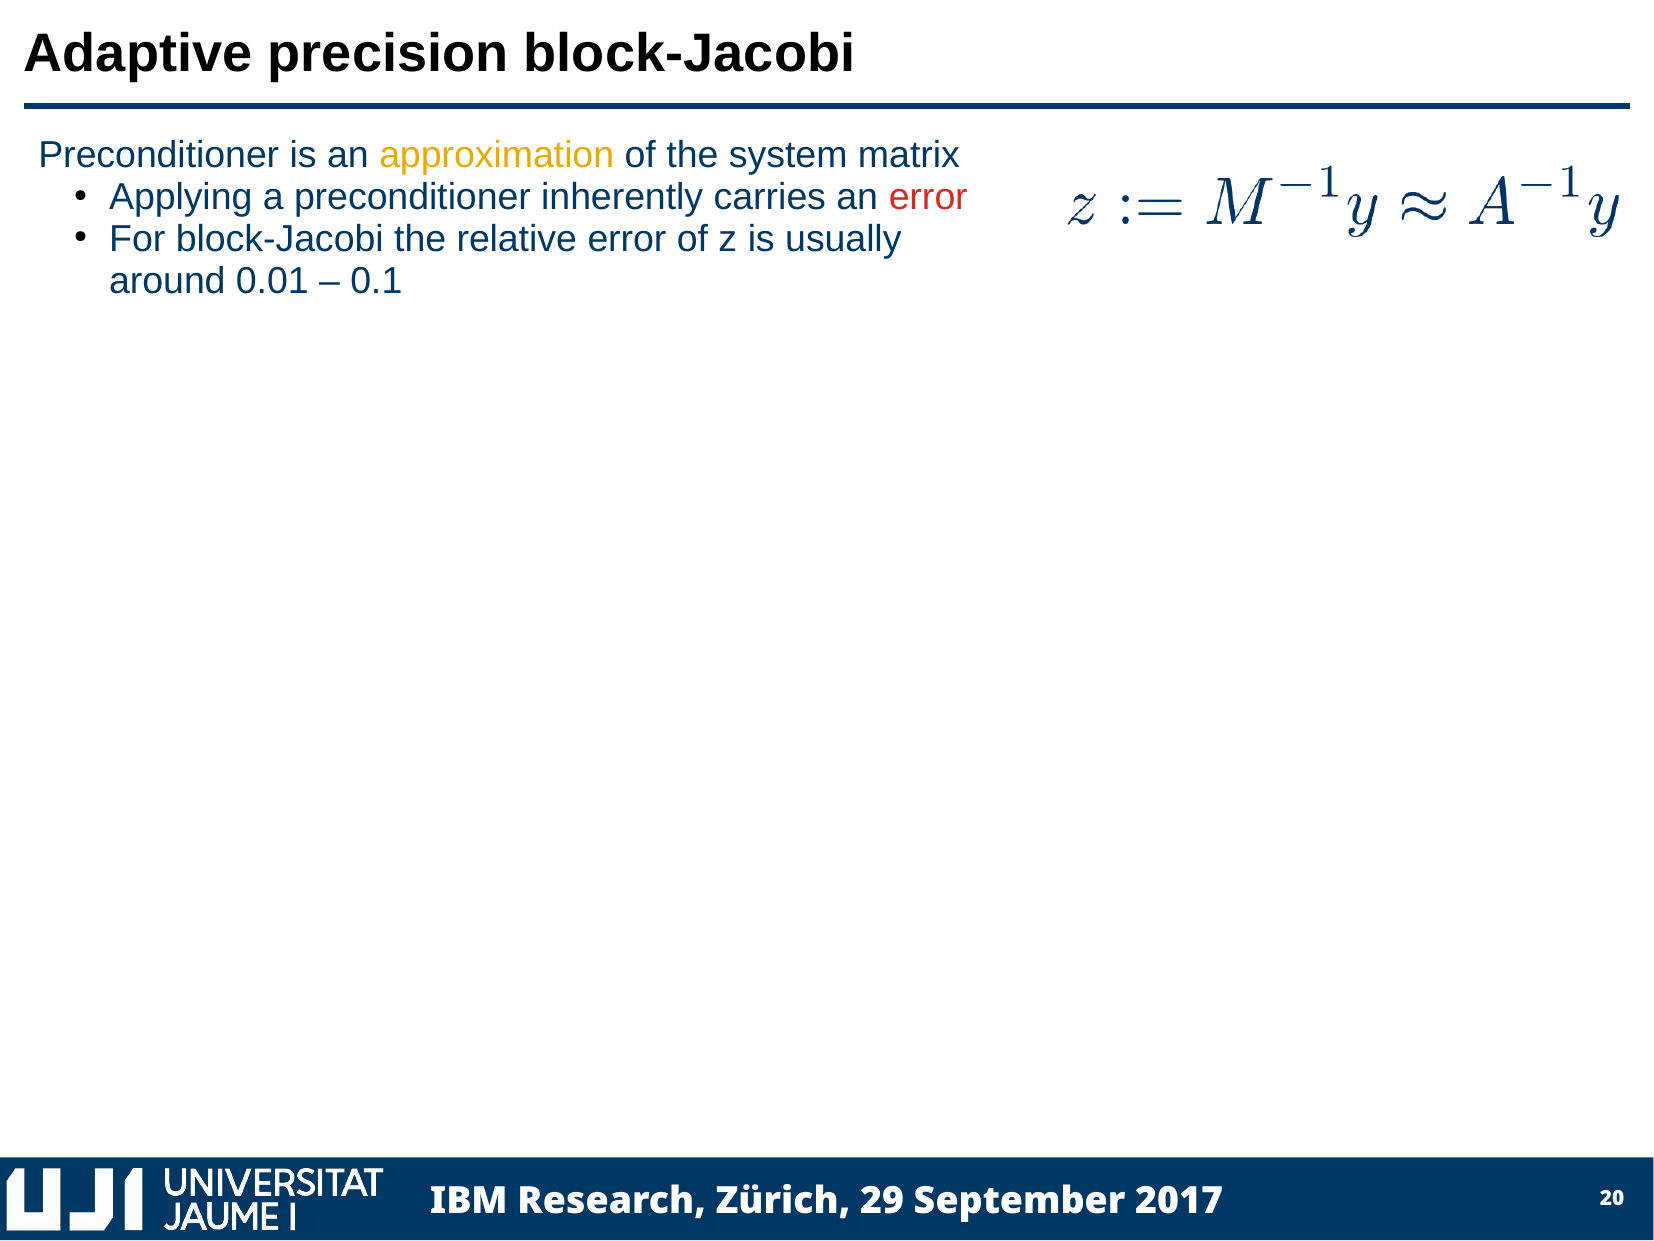

# Adaptive precision block-Jacobi
Preconditioner is an approximation of the system matrix
Applying a preconditioner inherently carries an error
For block-Jacobi the relative error of z is usually around 0.01 – 0.1
IBM Research, Zürich, 29 September 2017
20